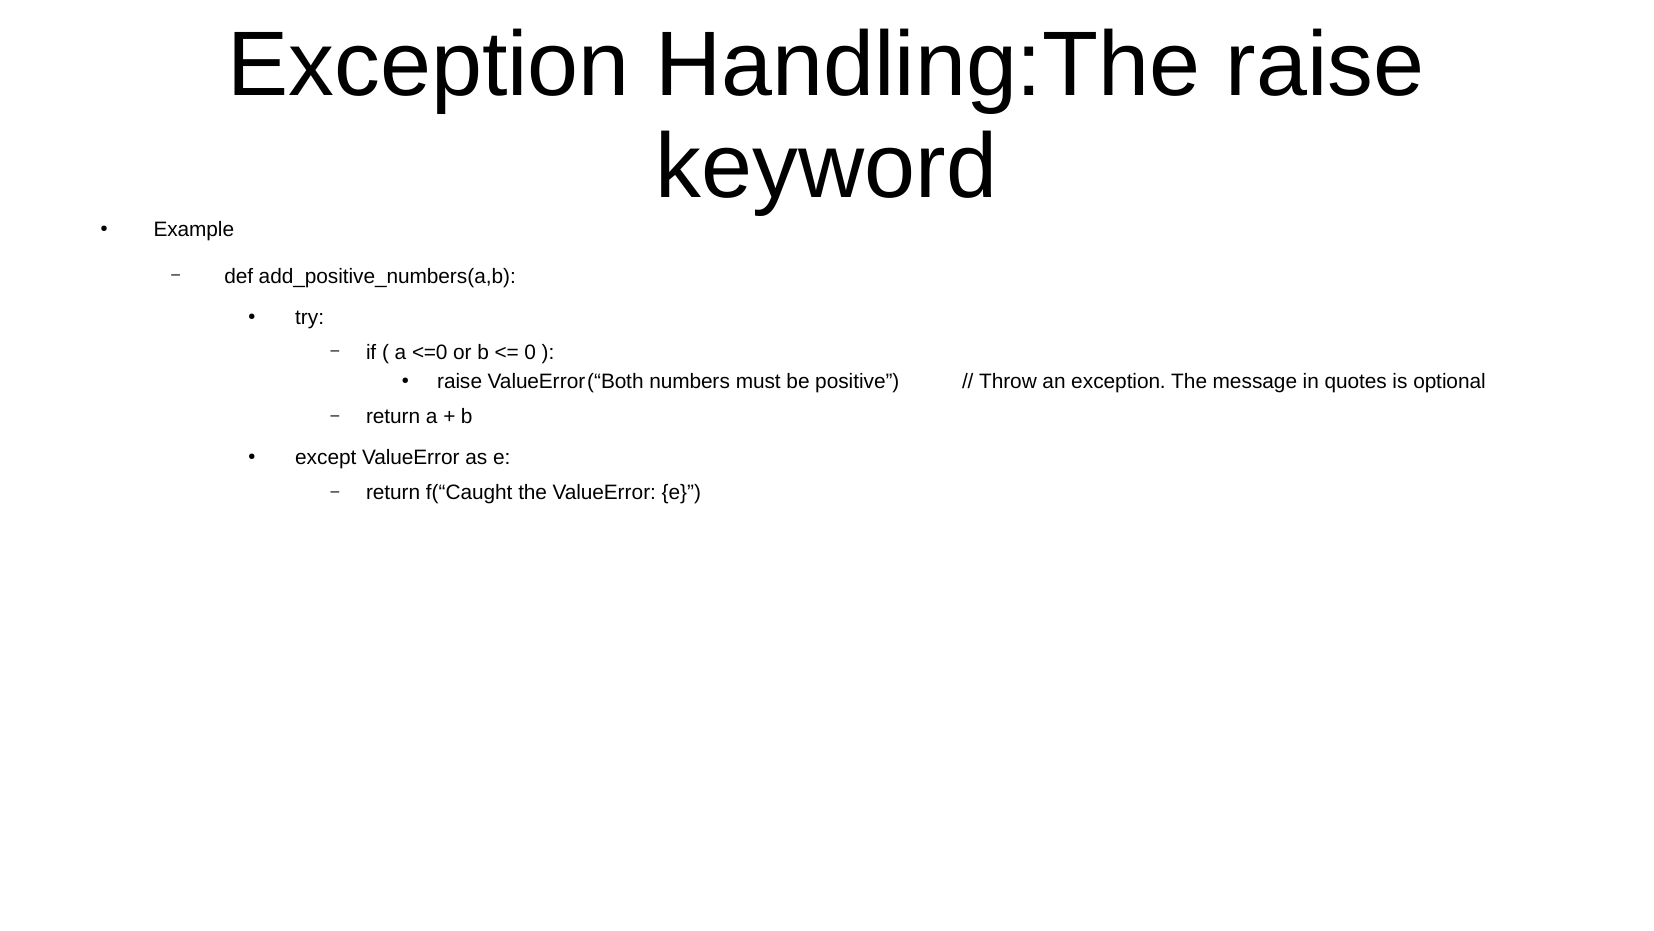

# Exception Handling:The raise keyword
Example
def add_positive_numbers(a,b):
try:
if ( a <=0 or b <= 0 ):
raise ValueError	(“Both numbers must be positive”)	// Throw an exception. The message in quotes is optional
return a + b
except ValueError as e:
return f(“Caught the ValueError: {e}”)